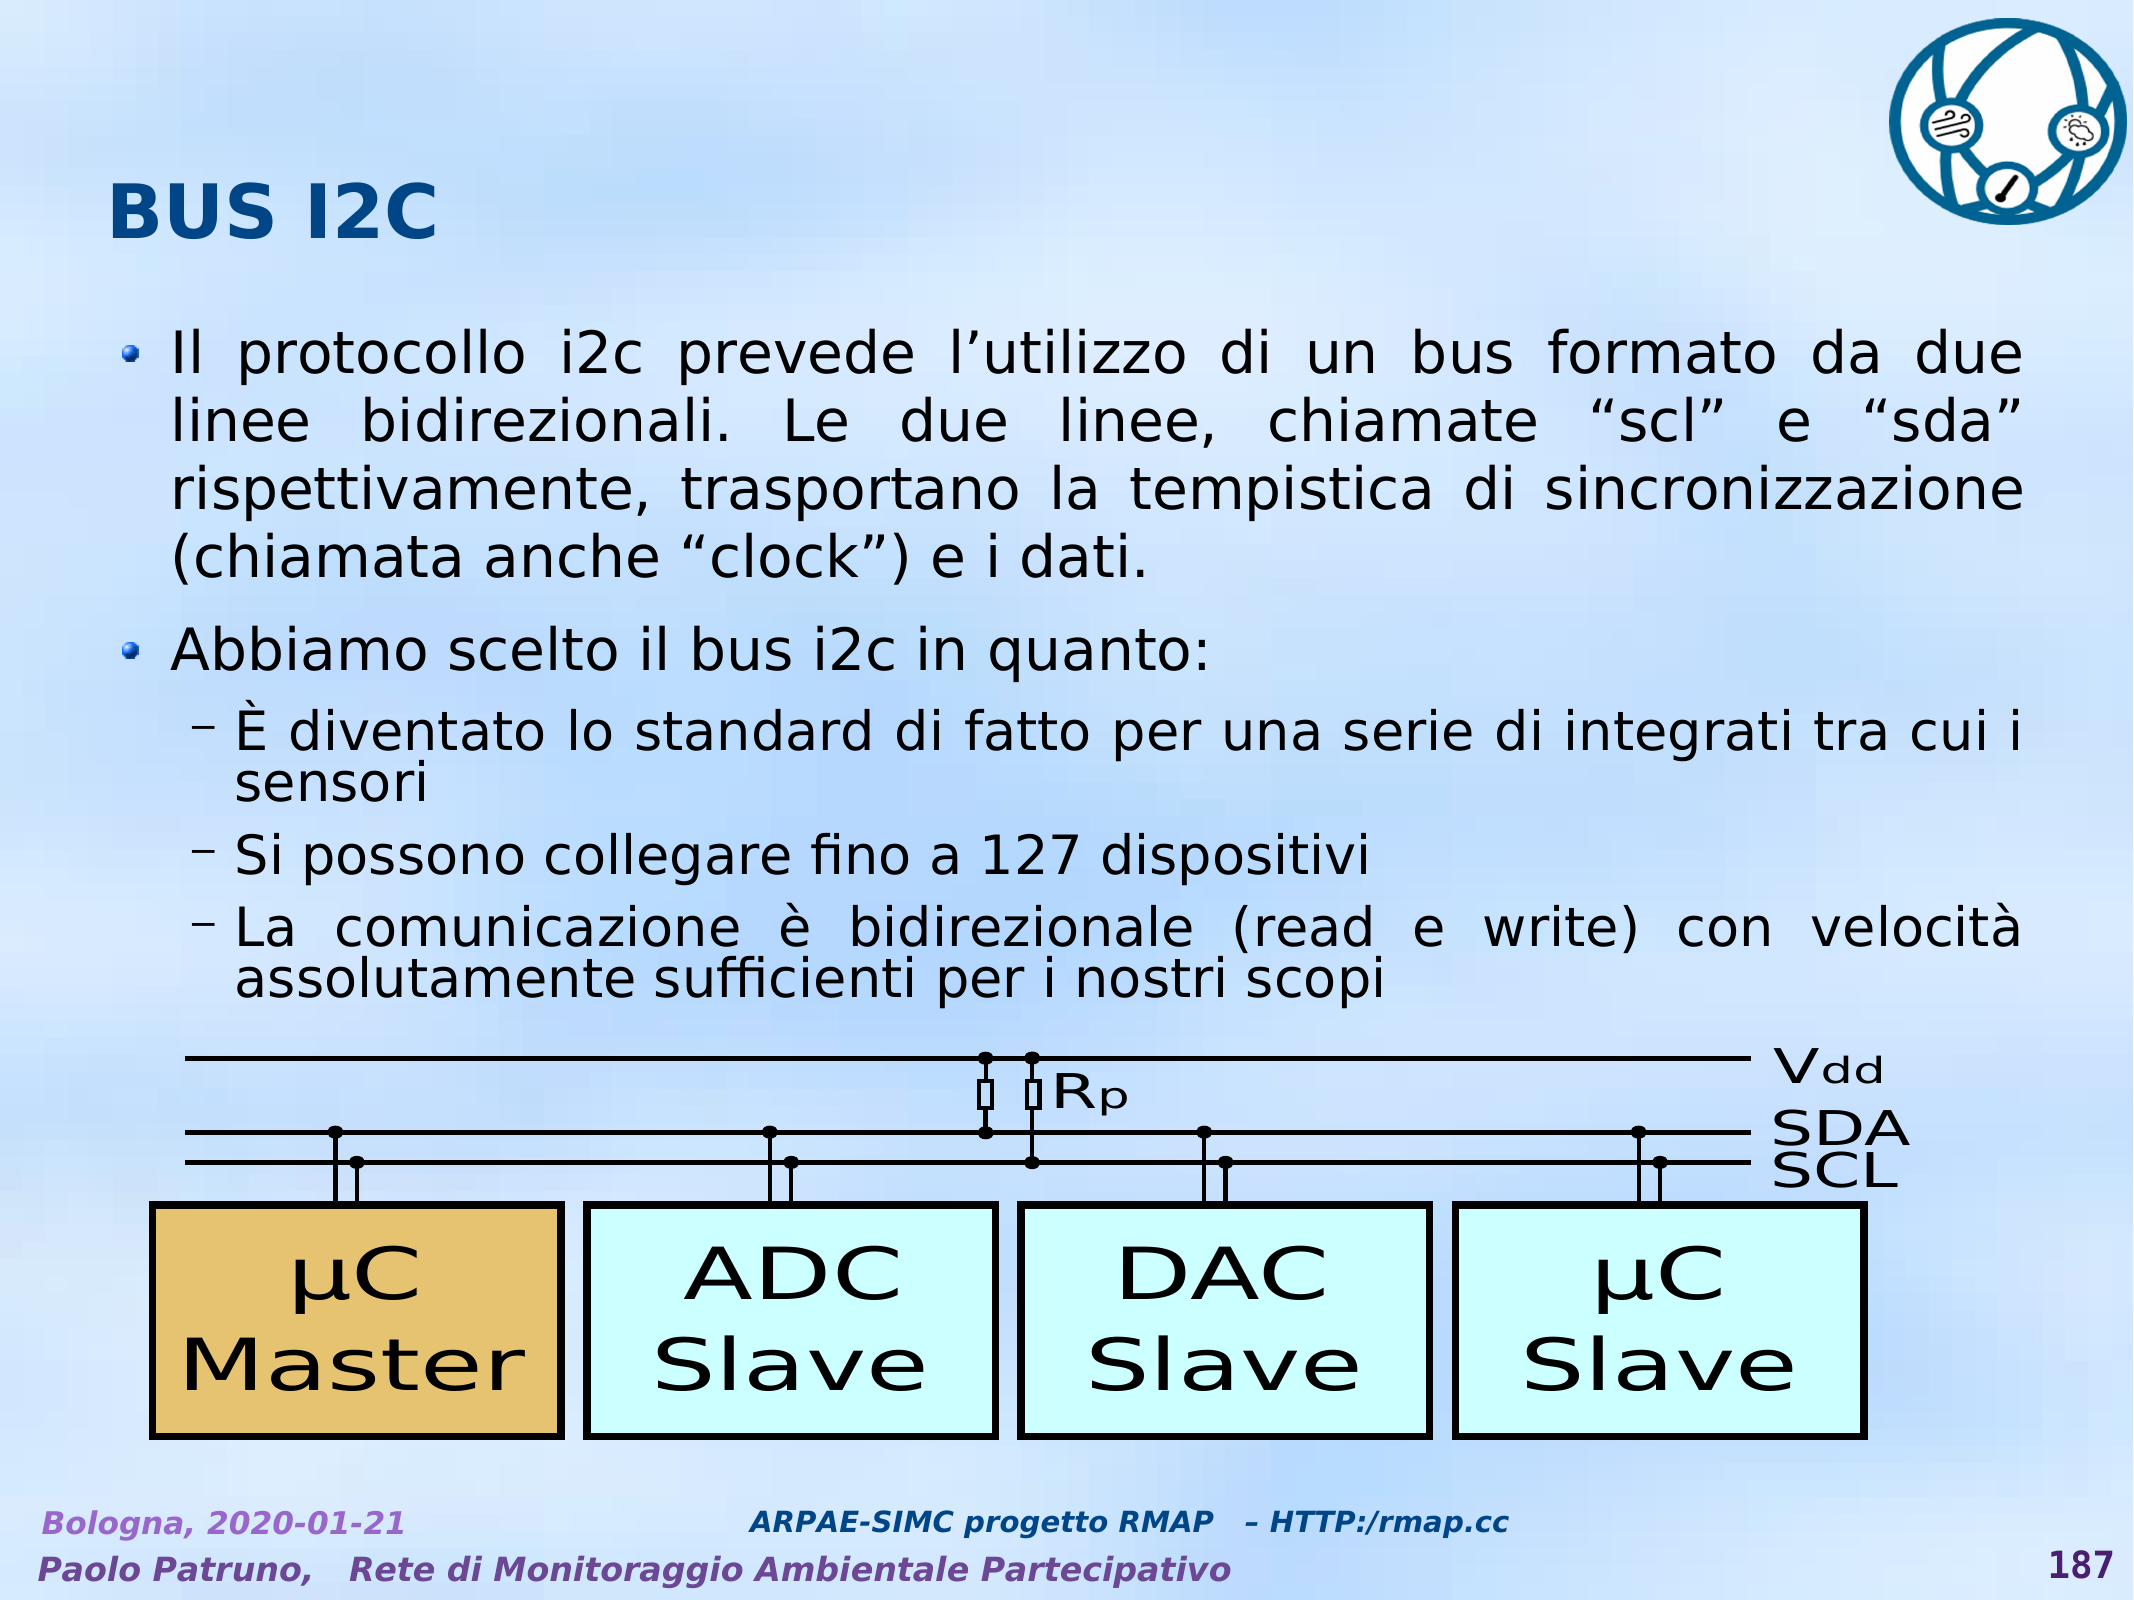

# BUS I2C
Il protocollo i2c prevede l’utilizzo di un bus formato da due linee bidirezionali. Le due linee, chiamate “scl” e “sda” rispettivamente, trasportano la tempistica di sincronizzazione (chiamata anche “clock”) e i dati.
Abbiamo scelto il bus i2c in quanto:
È diventato lo standard di fatto per una serie di integrati tra cui i sensori
Si possono collegare fino a 127 dispositivi
La comunicazione è bidirezionale (read e write) con velocità assolutamente sufficienti per i nostri scopi